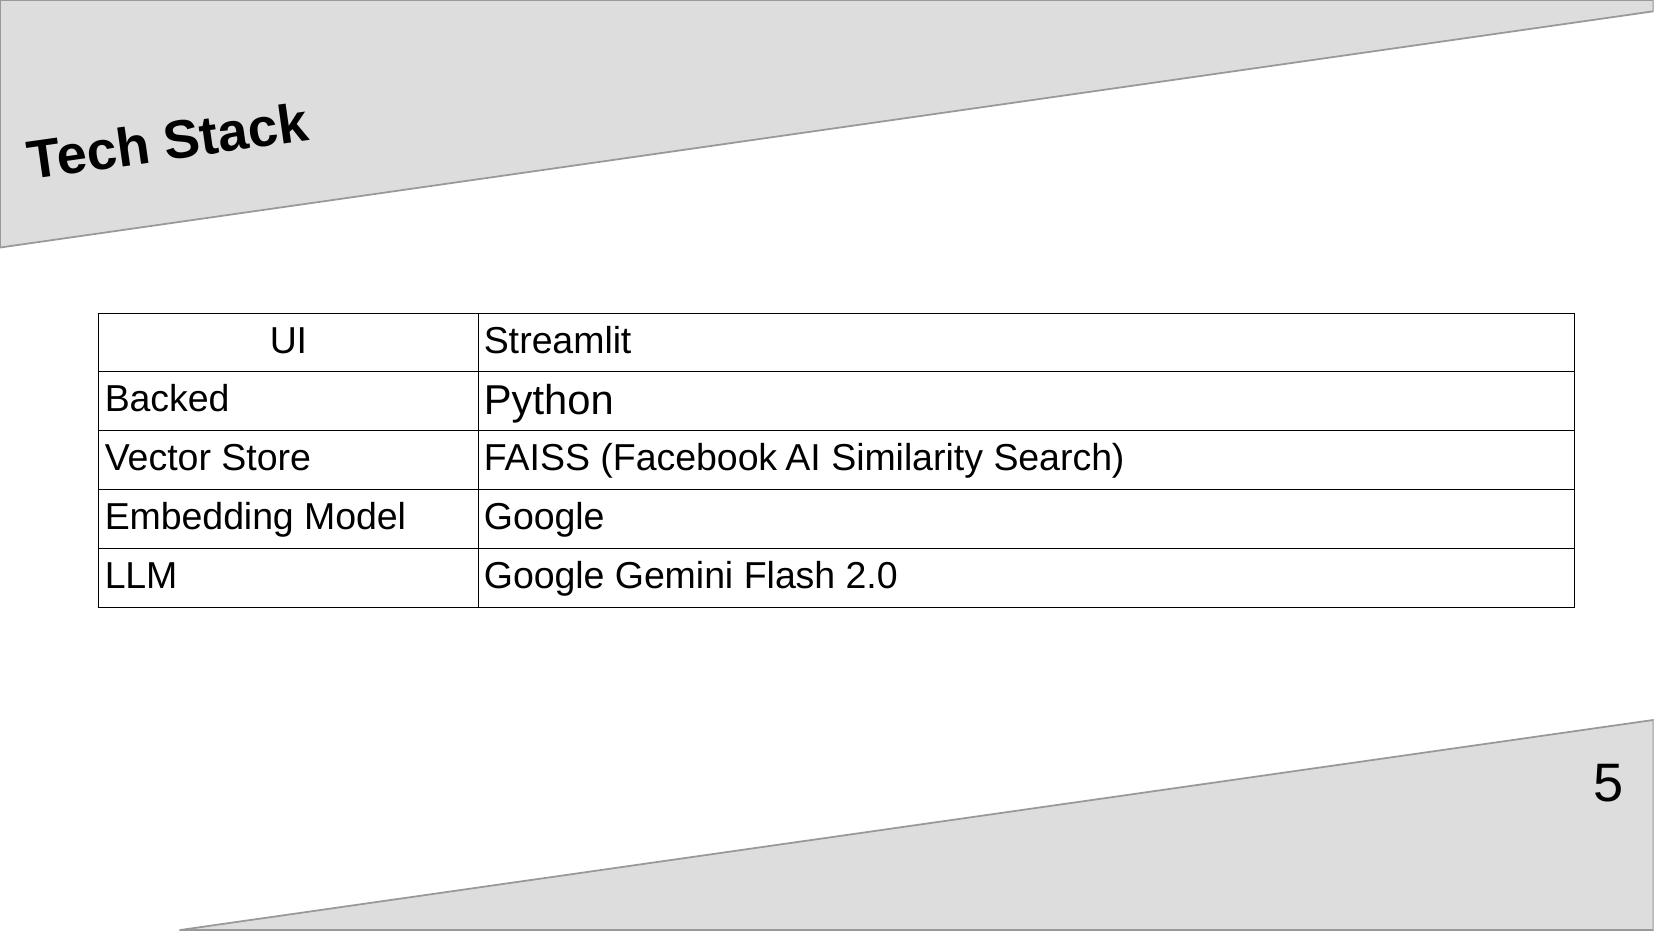

# Tech Stack
| UI | Streamlit |
| --- | --- |
| Backed | Python |
| Vector Store | FAISS (Facebook AI Similarity Search) |
| Embedding Model | Google |
| LLM | Google Gemini Flash 2.0 |
5